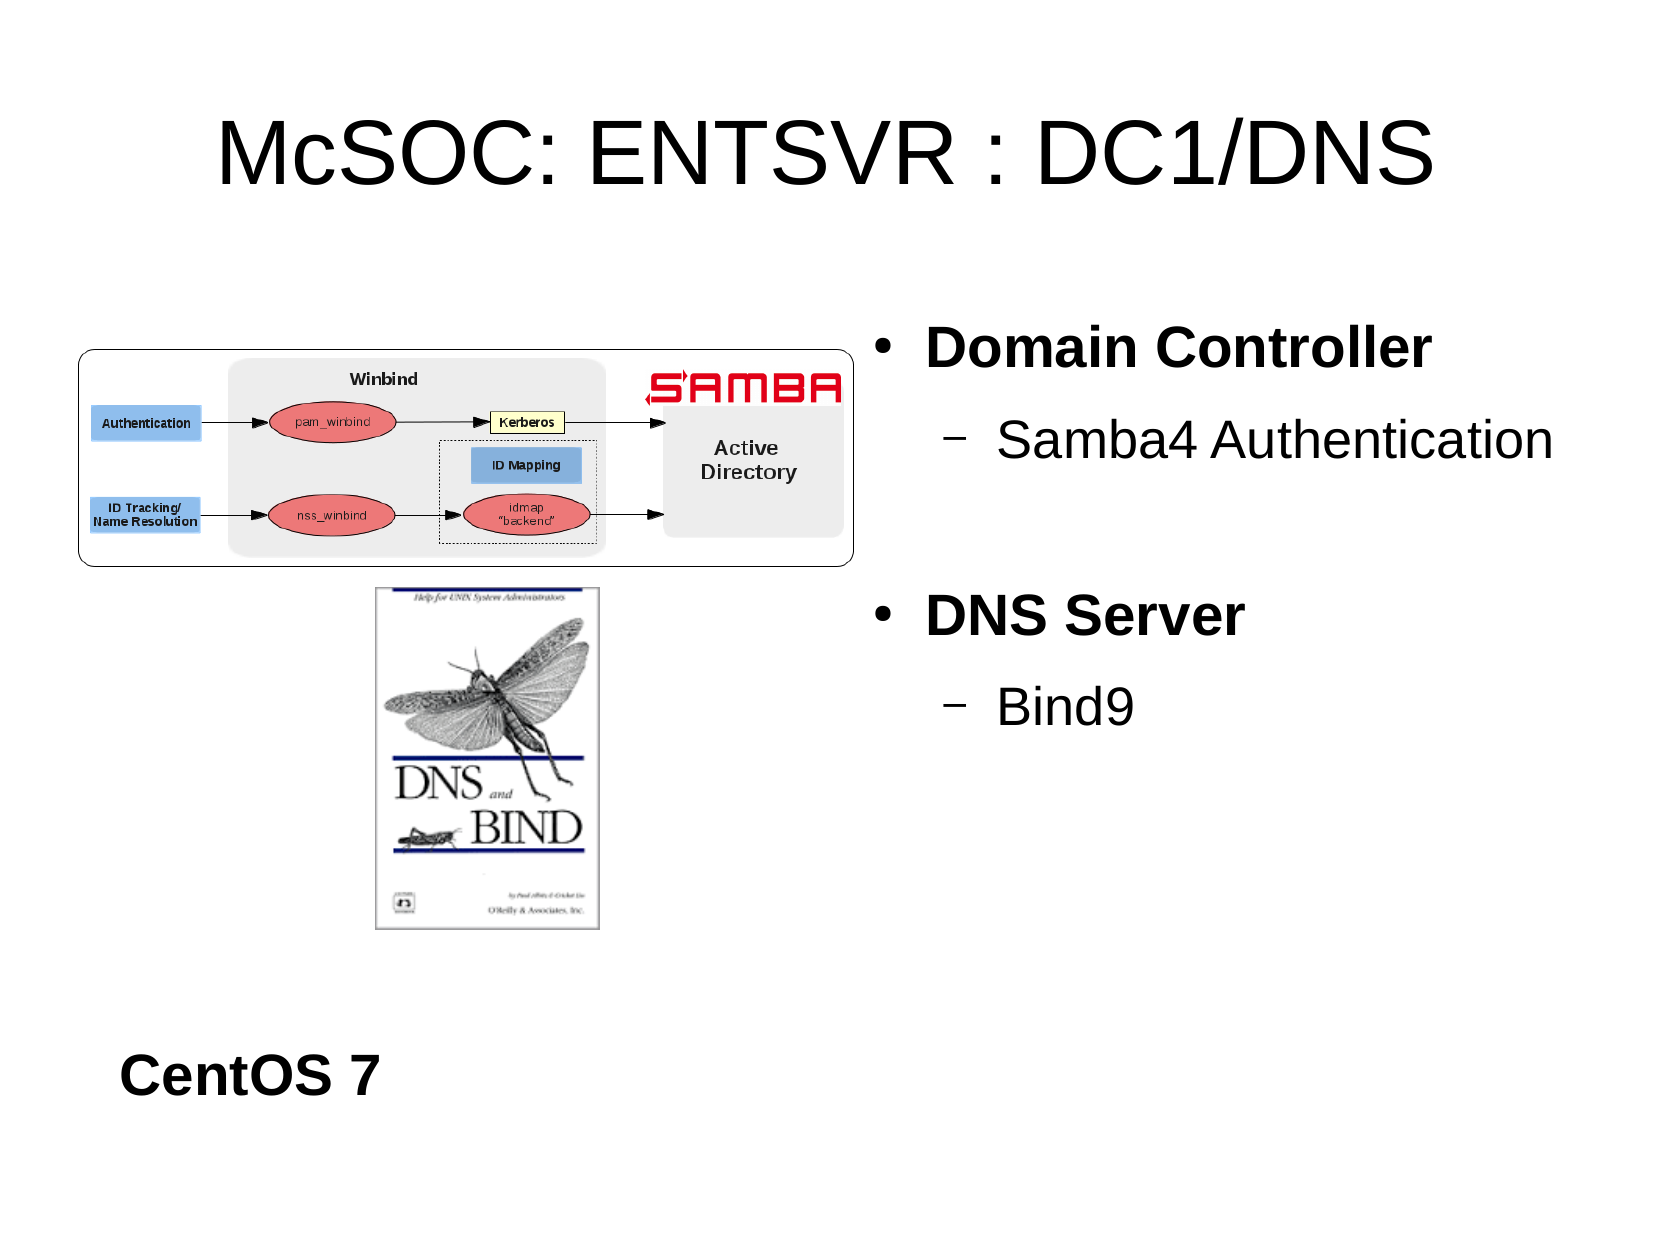

# McSOC: ENTSVR : DC1/DNS
Domain Controller
Samba4 Authentication
DNS Server
Bind9
CentOS 7